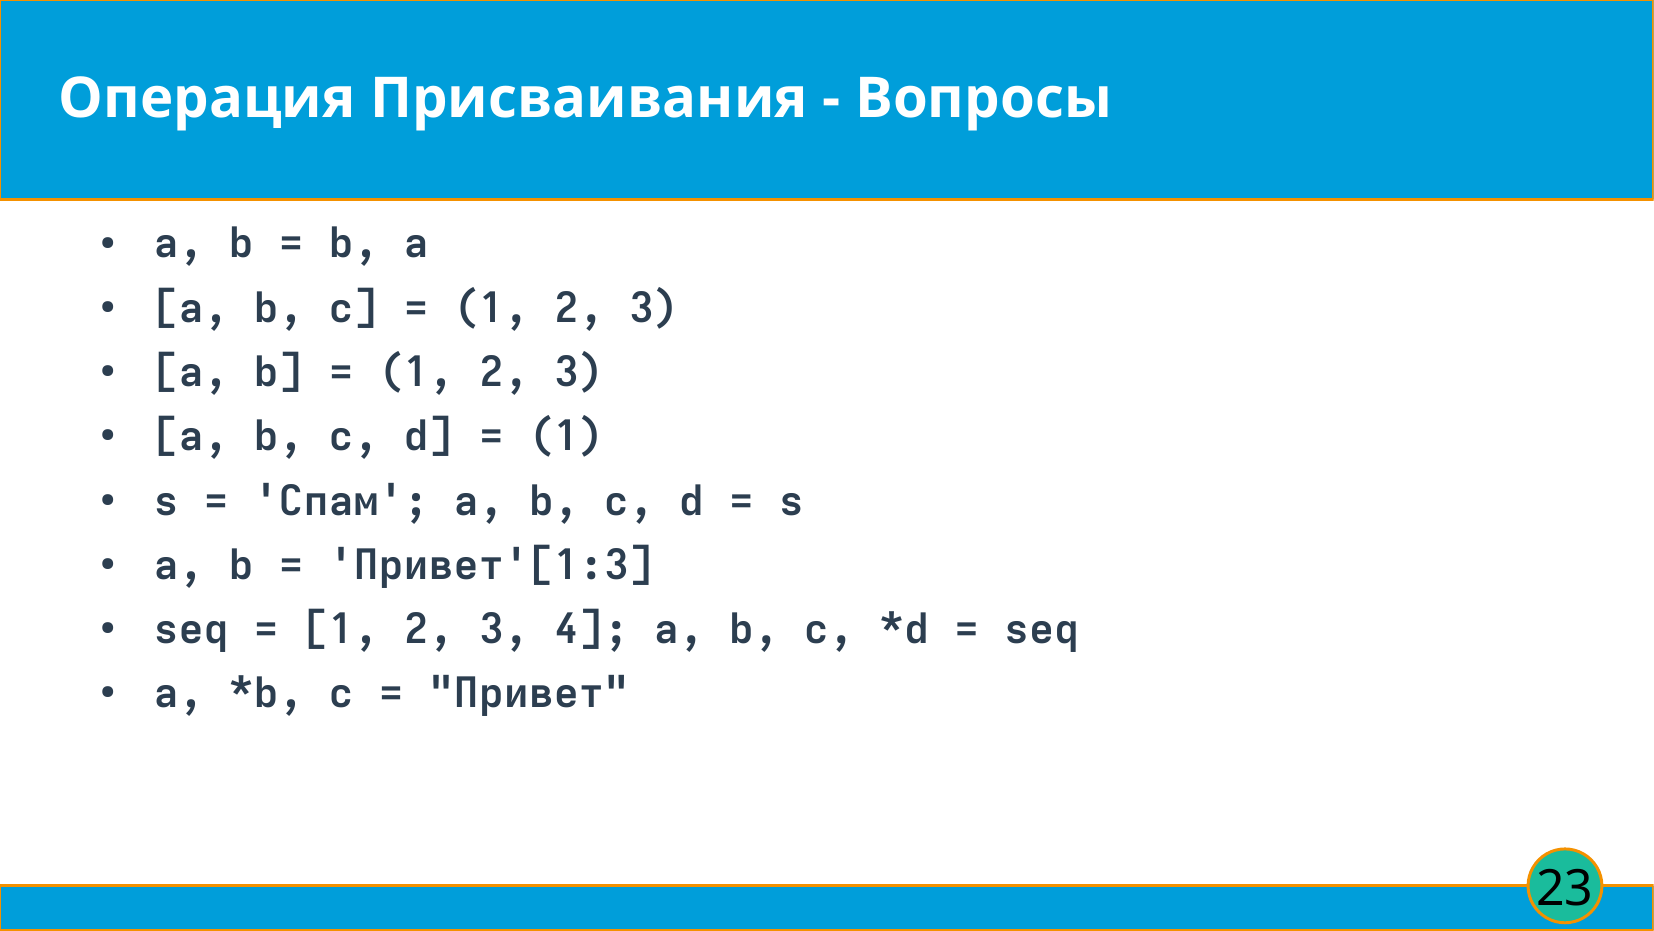

# Операция Присваивания - Вопросы
a, b = b, a
[a, b, c] = (1, 2, 3)
[a, b] = (1, 2, 3)
[a, b, c, d] = (1)
s = 'Спам'; a, b, c, d = s
a, b = 'Привет'[1:3]
seq = [1, 2, 3, 4]; a, b, c, *d = seq
a, *b, c = "Привет"